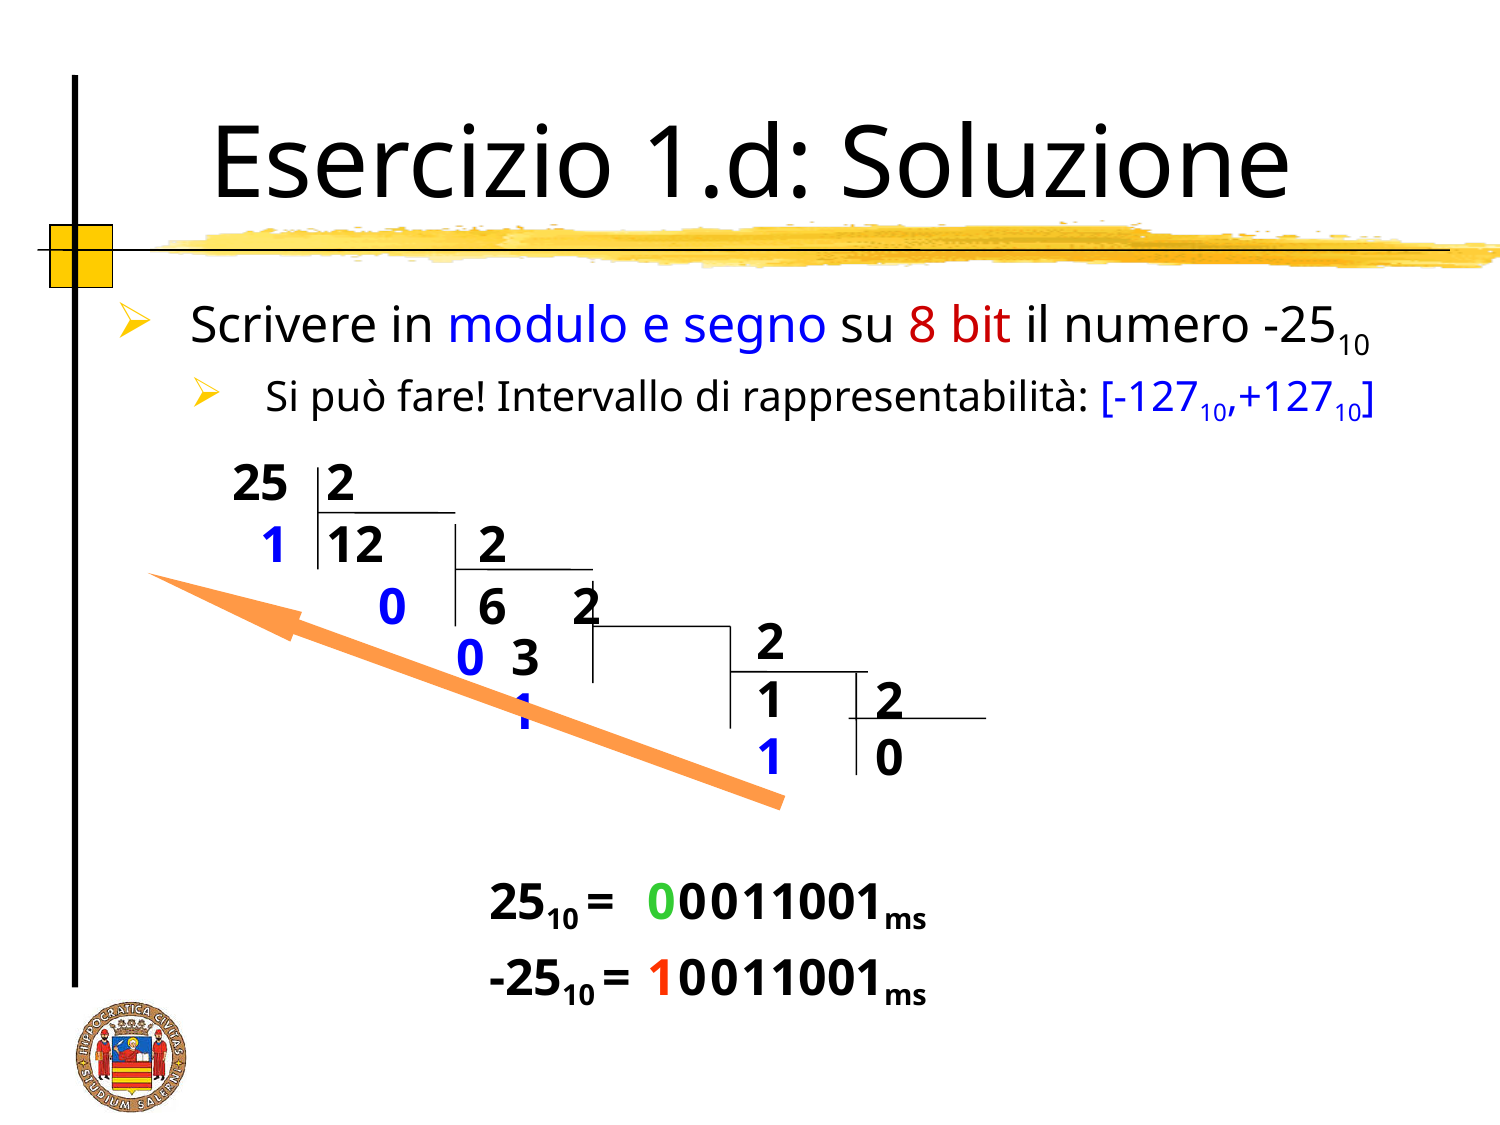

# Esercizio 1.d: Soluzione
Scrivere in modulo e segno su 8 bit il numero -2510
Si può fare! Intervallo di rappresentabilità: [-12710,+12710]
25
1
2
12	2
 0	6 2
 0 3
 1
2
1
1
-2510 = 10011001ms
2
0
2510 = 00011001ms
Linguaggi, Codifica e Rappresentazione dell’Informazione